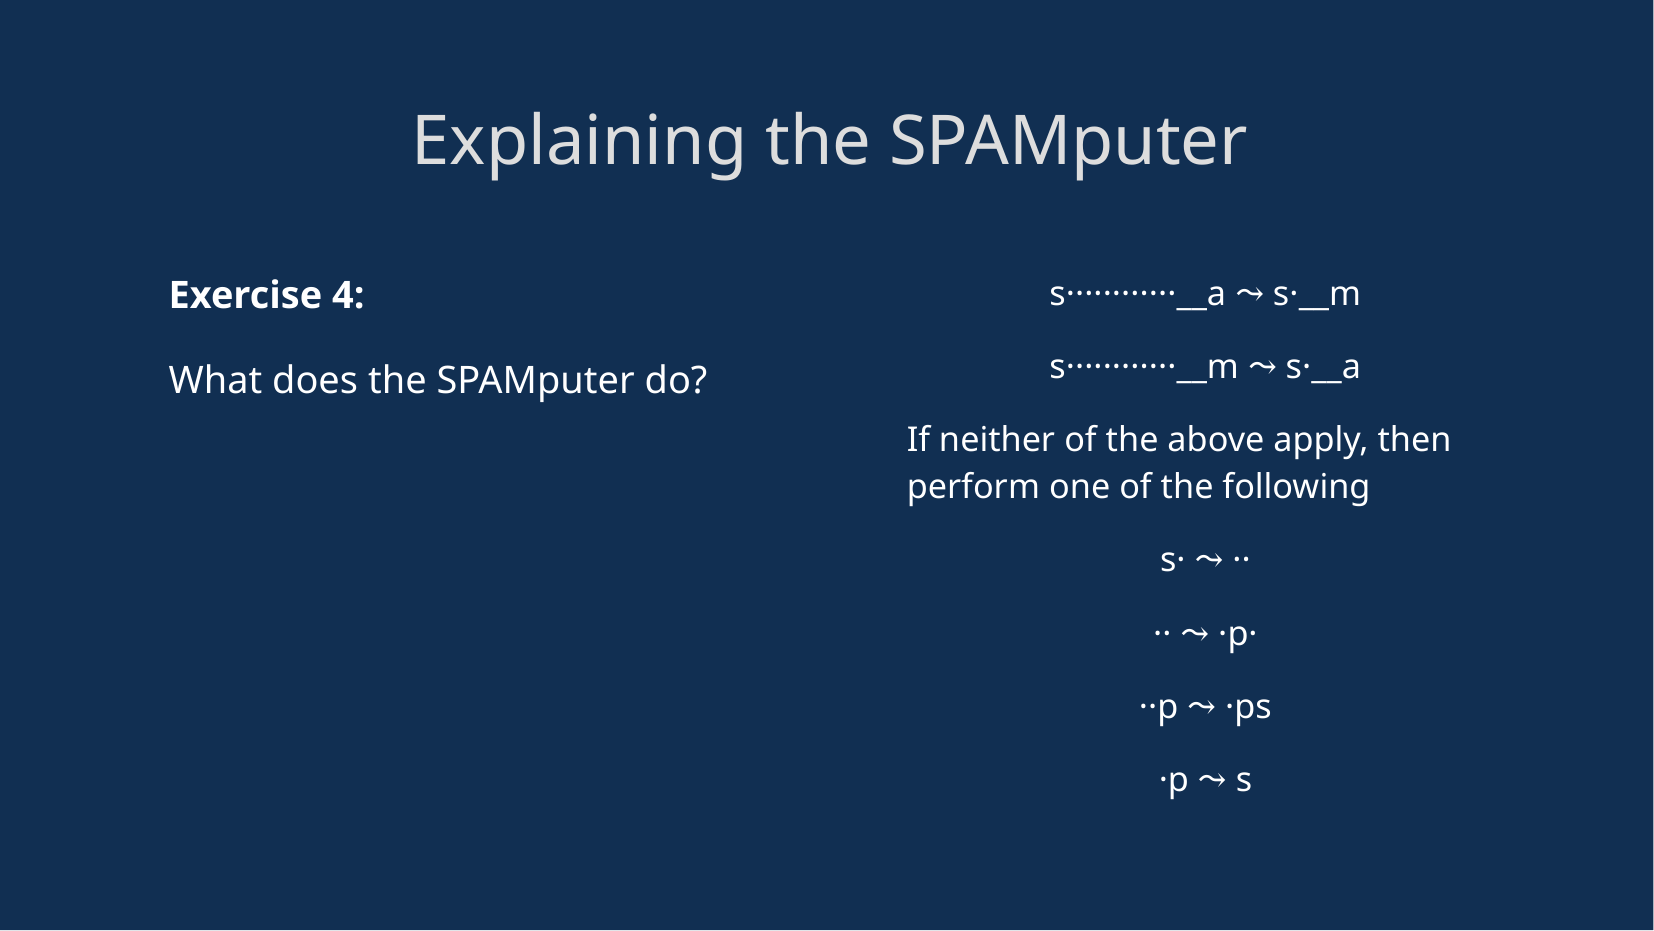

# Explaining the SPAMputer
Exercise 4:
What does the SPAMputer do?
s············__a ⤳ s·__m
s············__m ⤳ s·__a
If neither of the above apply, then perform one of the following
s· ⤳ ··
·· ⤳ ·p·
··p ⤳ ·ps
·p ⤳ s